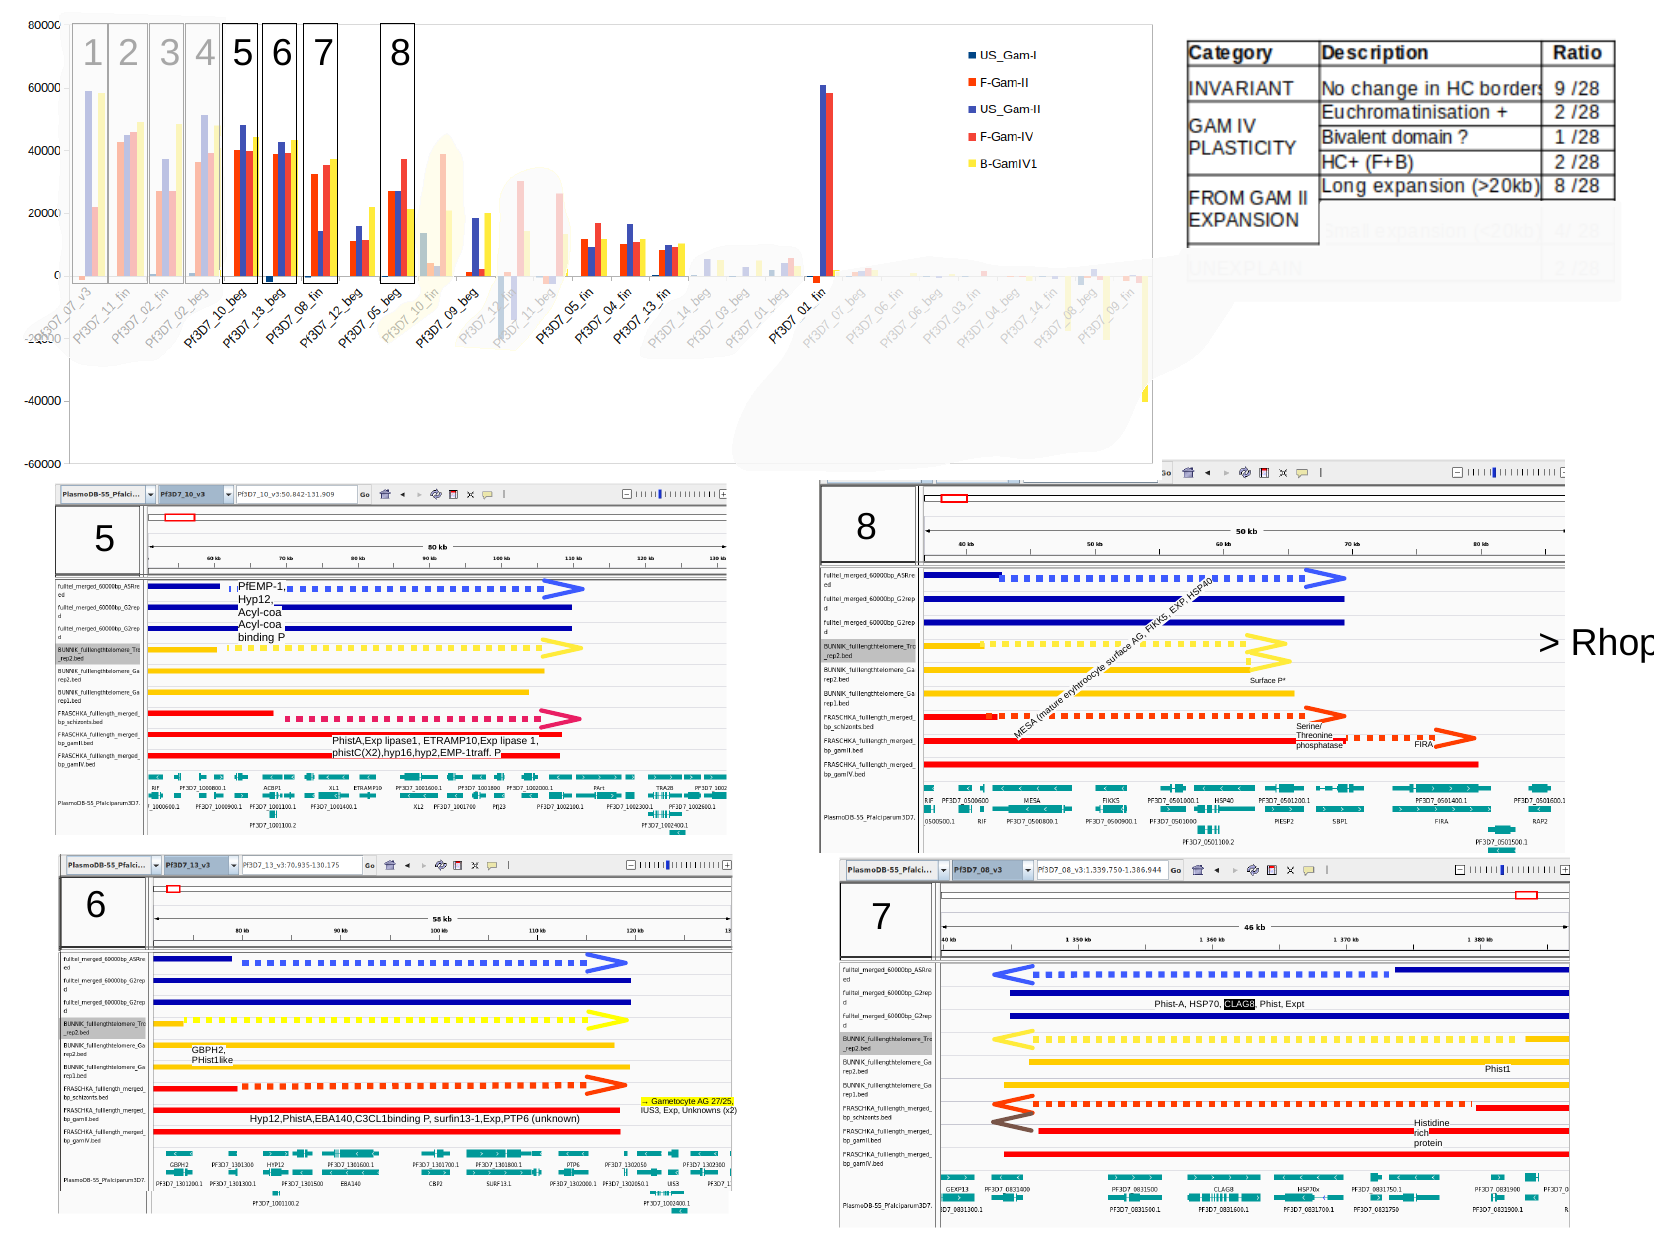

1
2
3
4
5
6
7
8
8
5
PfEMP-1,
Hyp12,
Acyl-coa
Acyl-coa
binding P
> Rhoptry proteins, anaphase P
MESA (mature eryhtroocyte surface AG, FIKK5, EXP, HSP40
Surface P*
Serine/Threonine phosphatase
PhistA,Exp lipase1, ETRAMP10,Exp lipase 1, phistC(X2),hyp16,hyp2,EMP-1traff. P
FIRA
6
7
Phist-A, HSP70, CLAG8, Phist, Expt
GBPH2,
PHist1like
Phist1
→ Gametocyte AG 27/25,
IUS3, Exp, Unknowns (x2)
Hyp12,PhistA,EBA140,C3CL1binding P, surfin13-1,Exp,PTP6 (unknown)
Histidine rich protein